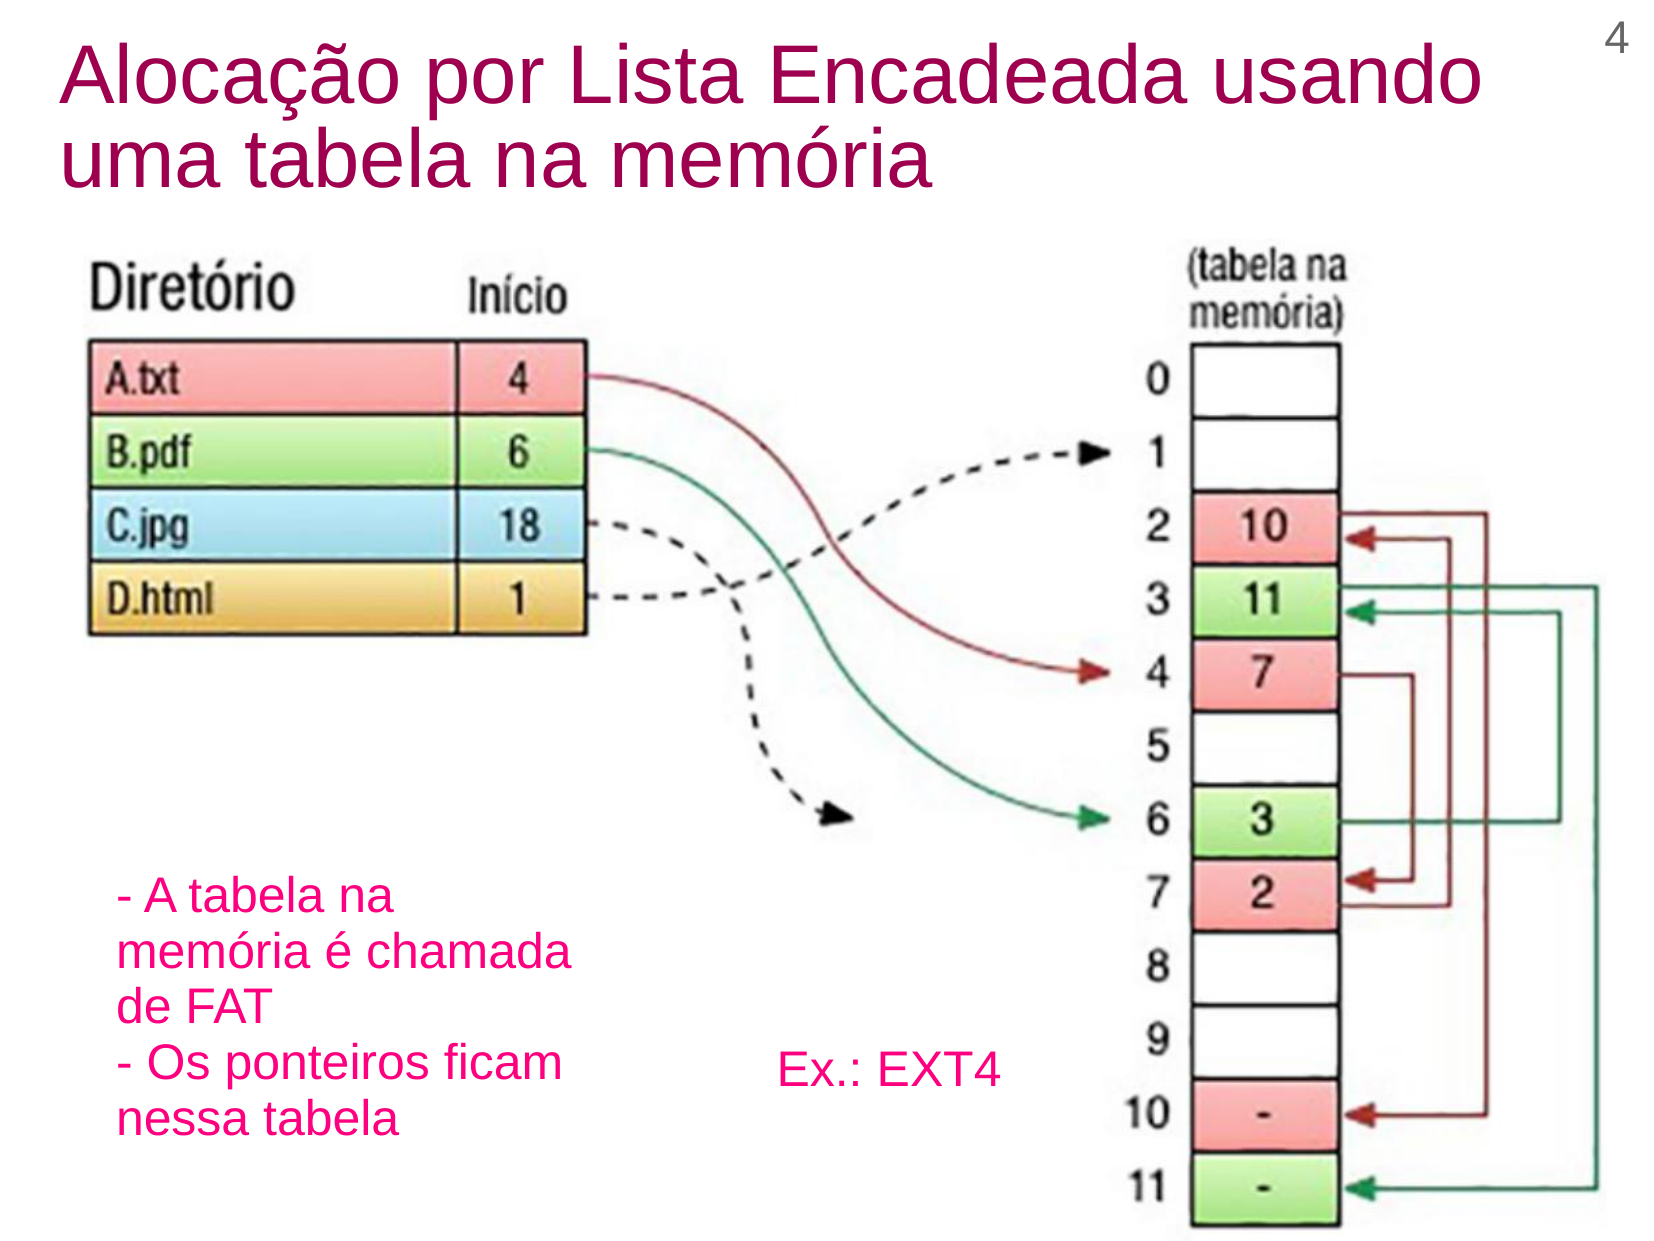

# Alocação por Lista Encadeada usando uma tabela na memória
4
- A tabela na memória é chamada de FAT
- Os ponteiros ficam nessa tabela
Ex.: EXT4